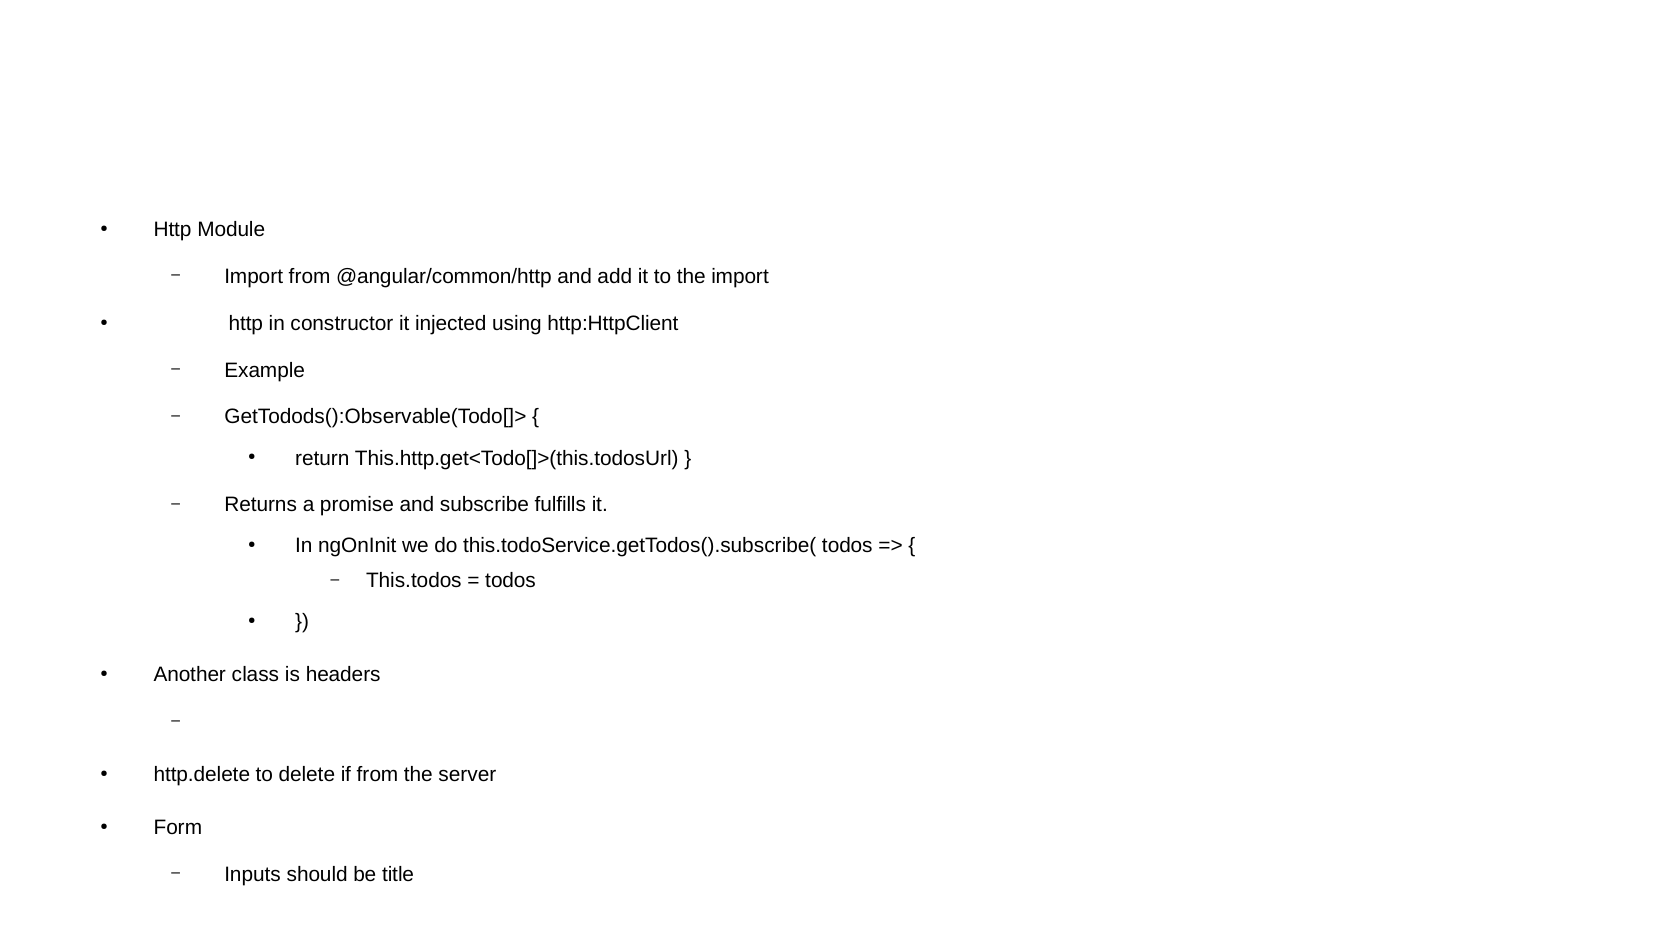

#
Http Module
Import from @angular/common/http and add it to the import
 	http in constructor it injected using http:HttpClient
Example
GetTodods():Observable(Todo[]> {
return This.http.get<Todo[]>(this.todosUrl) }
Returns a promise and subscribe fulfills it.
In ngOnInit we do this.todoService.getTodos().subscribe( todos => {
This.todos = todos
})
Another class is headers
http.delete to delete if from the server
Form
Inputs should be title